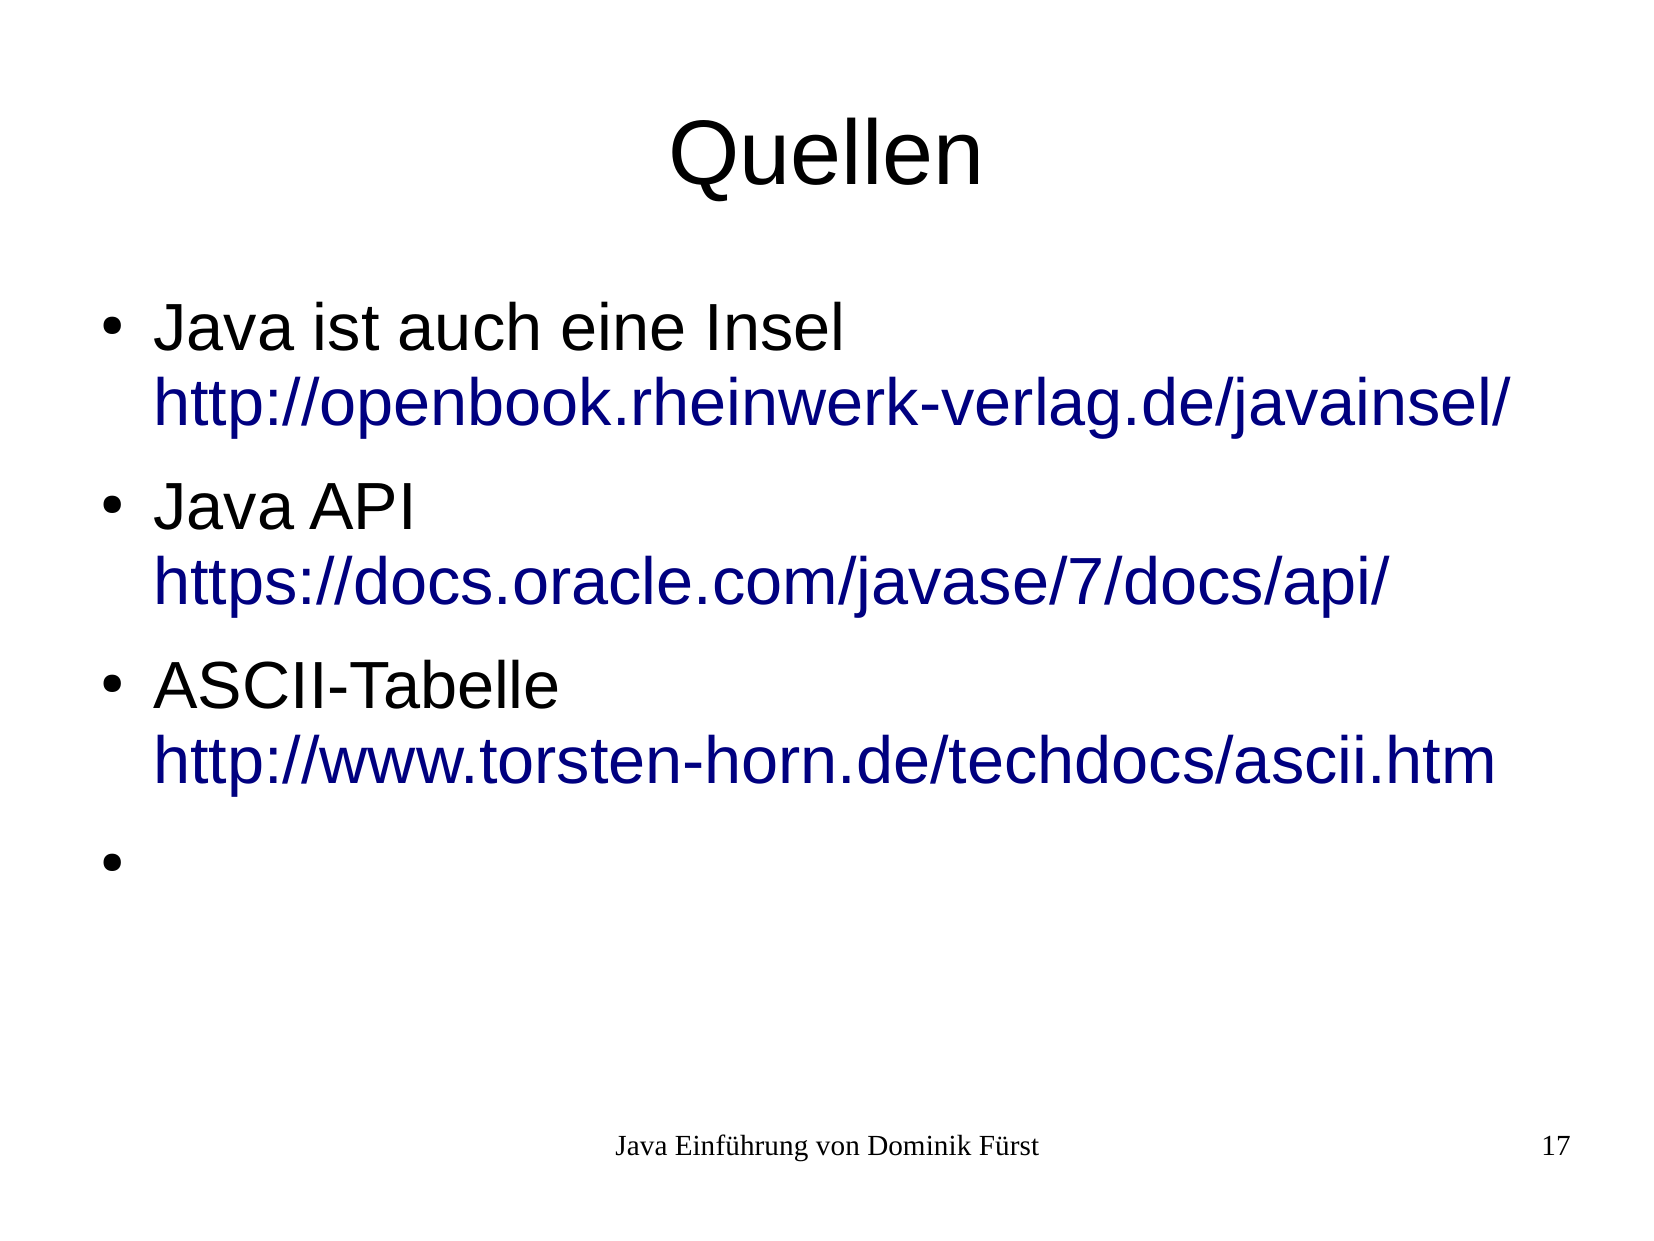

# Quellen
Java ist auch eine Insel http://openbook.rheinwerk-verlag.de/javainsel/
Java API https://docs.oracle.com/javase/7/docs/api/
ASCII-Tabelle http://www.torsten-horn.de/techdocs/ascii.htm
Java Einführung von Dominik Fürst
17